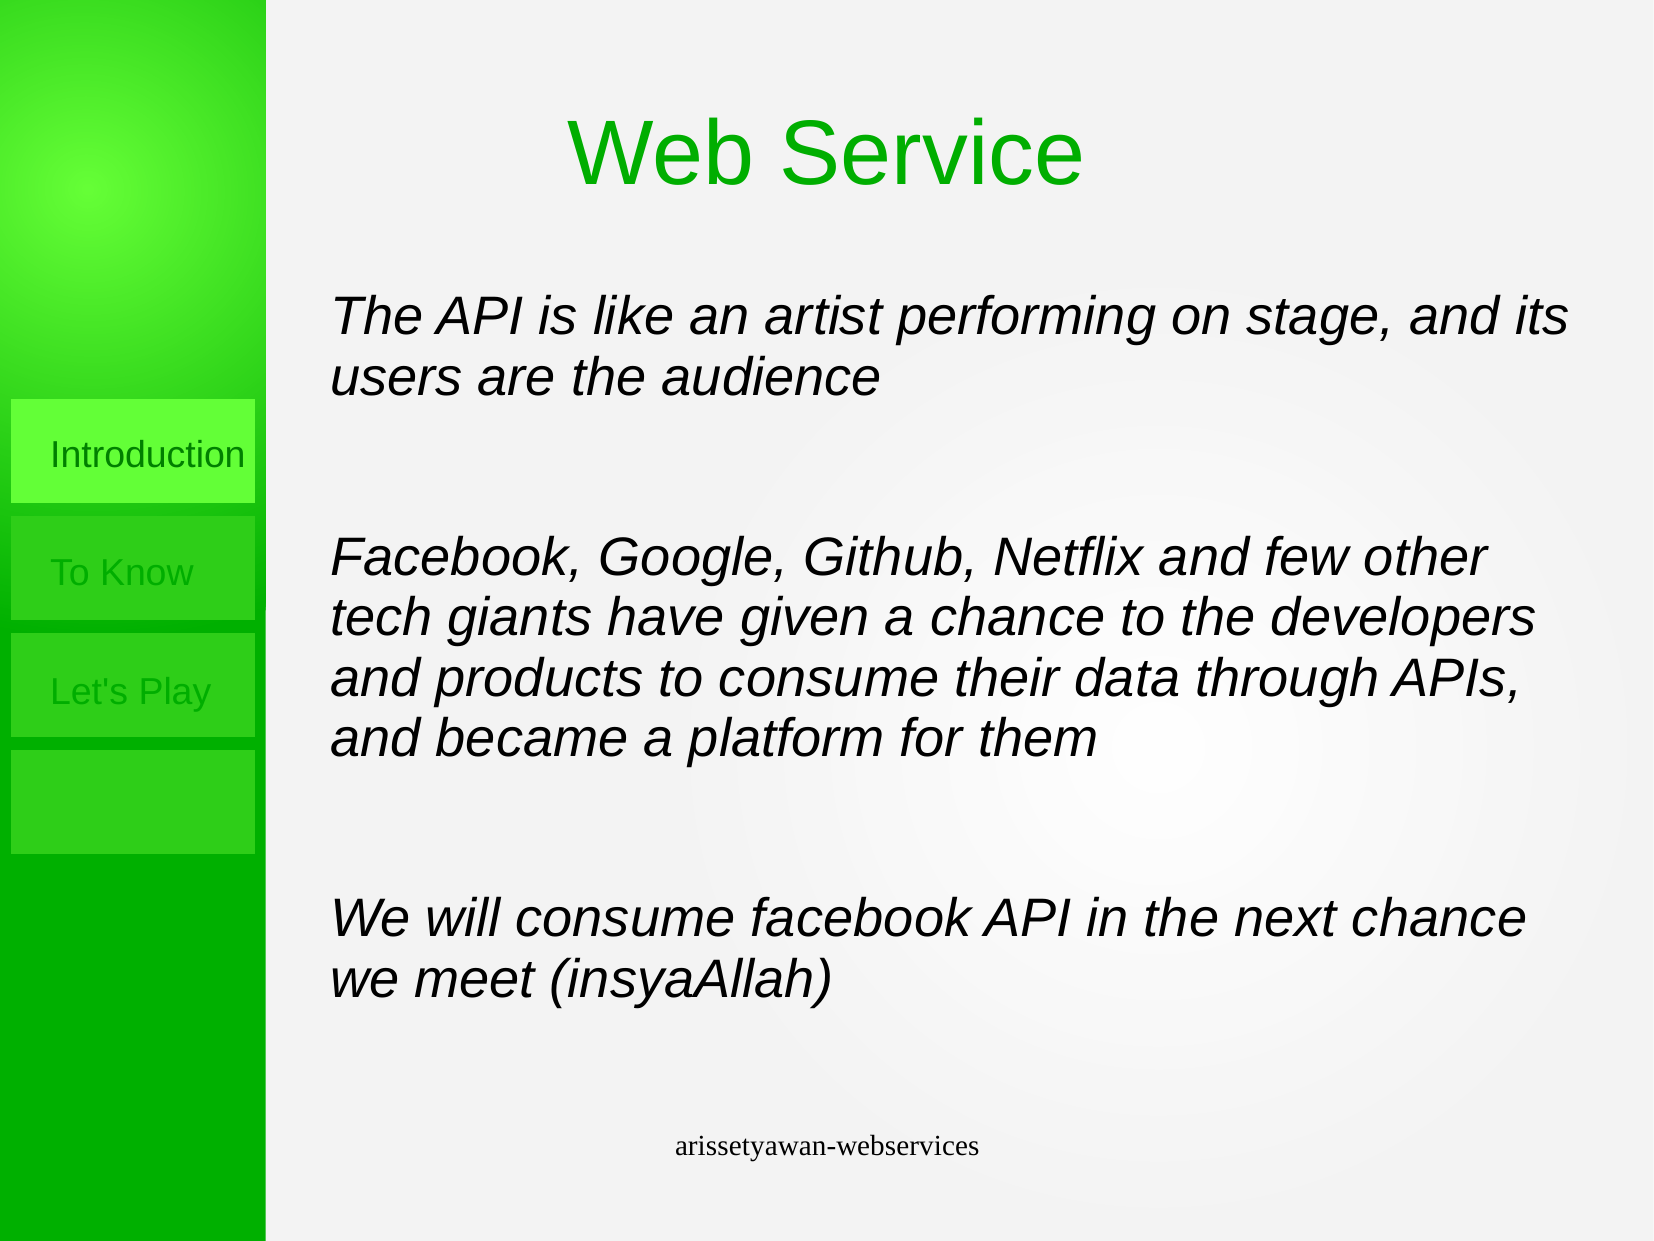

# Web Service
The API is like an artist performing on stage, and its users are the audience
Facebook, Google, Github, Netflix and few other tech giants have given a chance to the developers and products to consume their data through APIs, and became a platform for them
We will consume facebook API in the next chance we meet (insyaAllah)
Introduction
To Know
Let's Play
arissetyawan-webservices